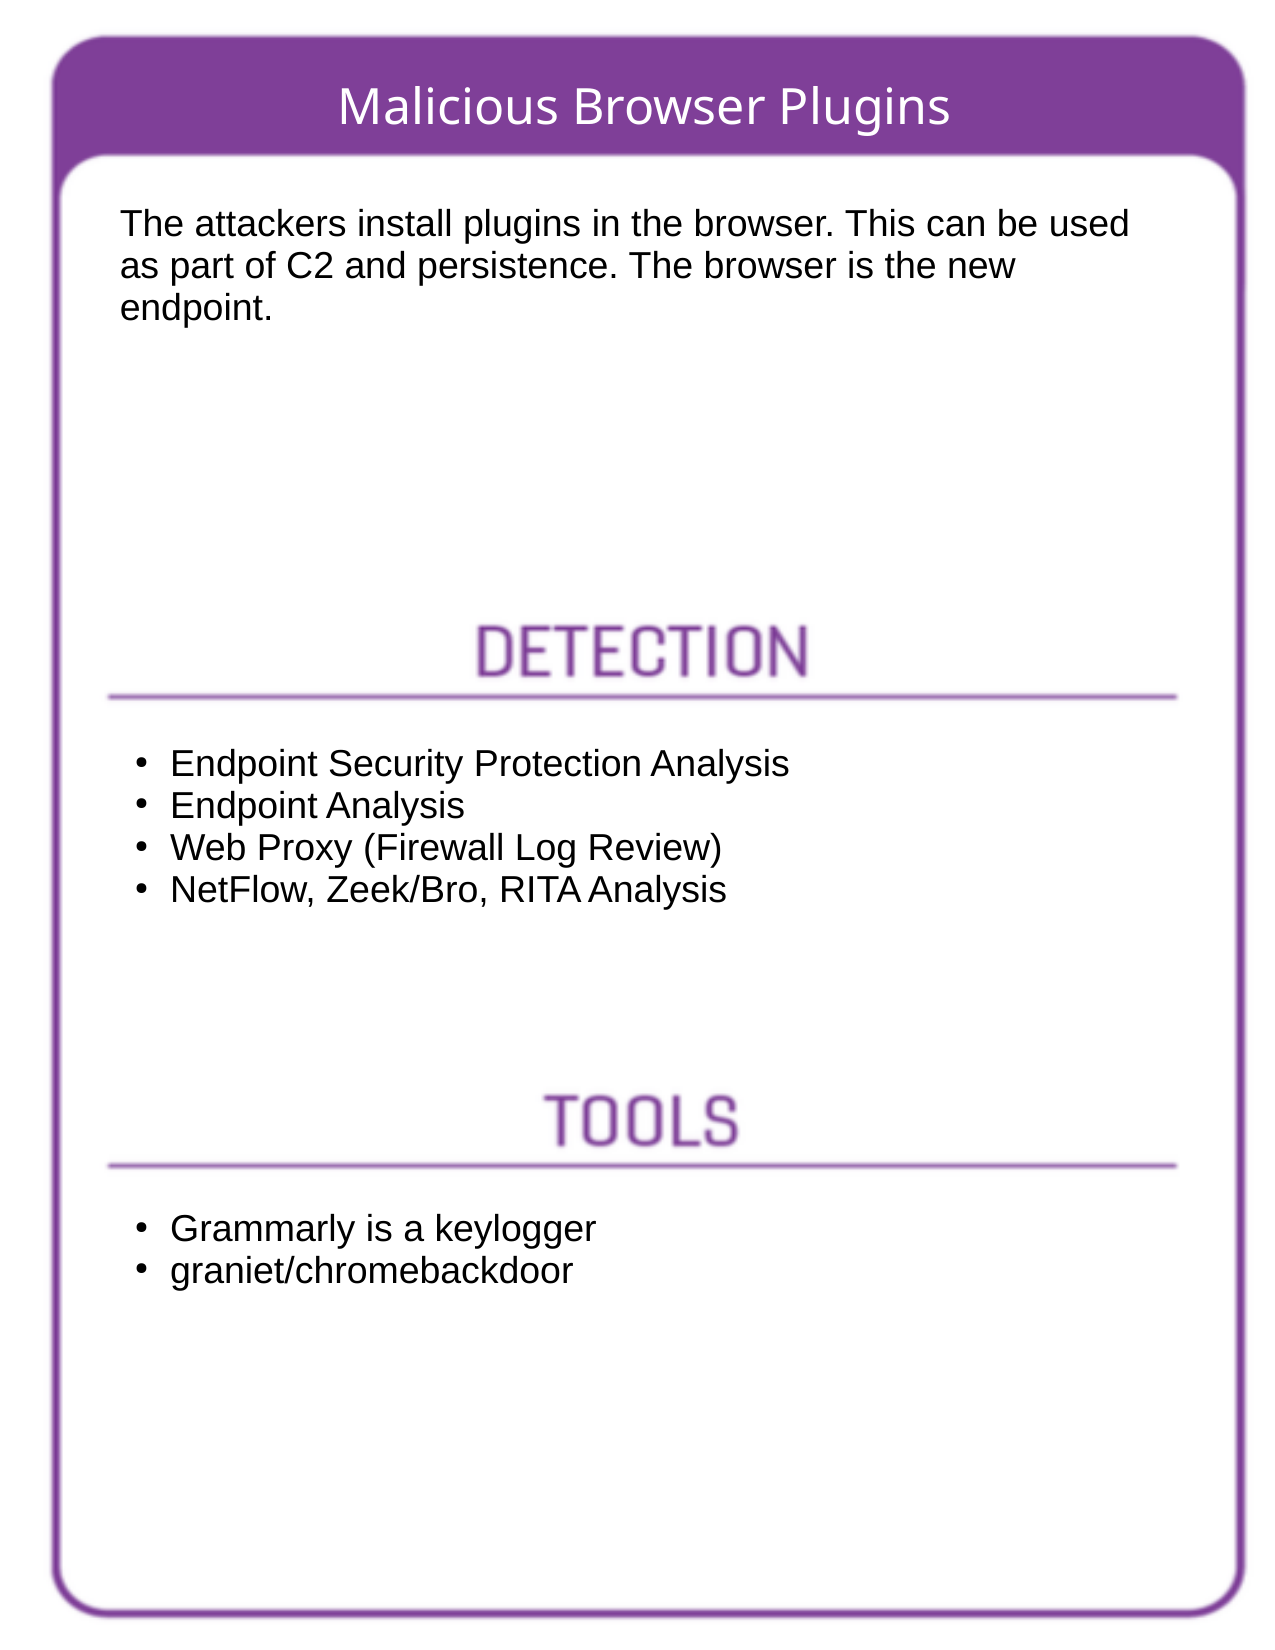

Malicious Browser Plugins
The attackers install plugins in the browser. This can be used as part of C2 and persistence. The browser is the new endpoint.
Endpoint Security Protection Analysis
Endpoint Analysis
Web Proxy (Firewall Log Review)
NetFlow, Zeek/Bro, RITA Analysis
Grammarly is a keylogger
graniet/chromebackdoor